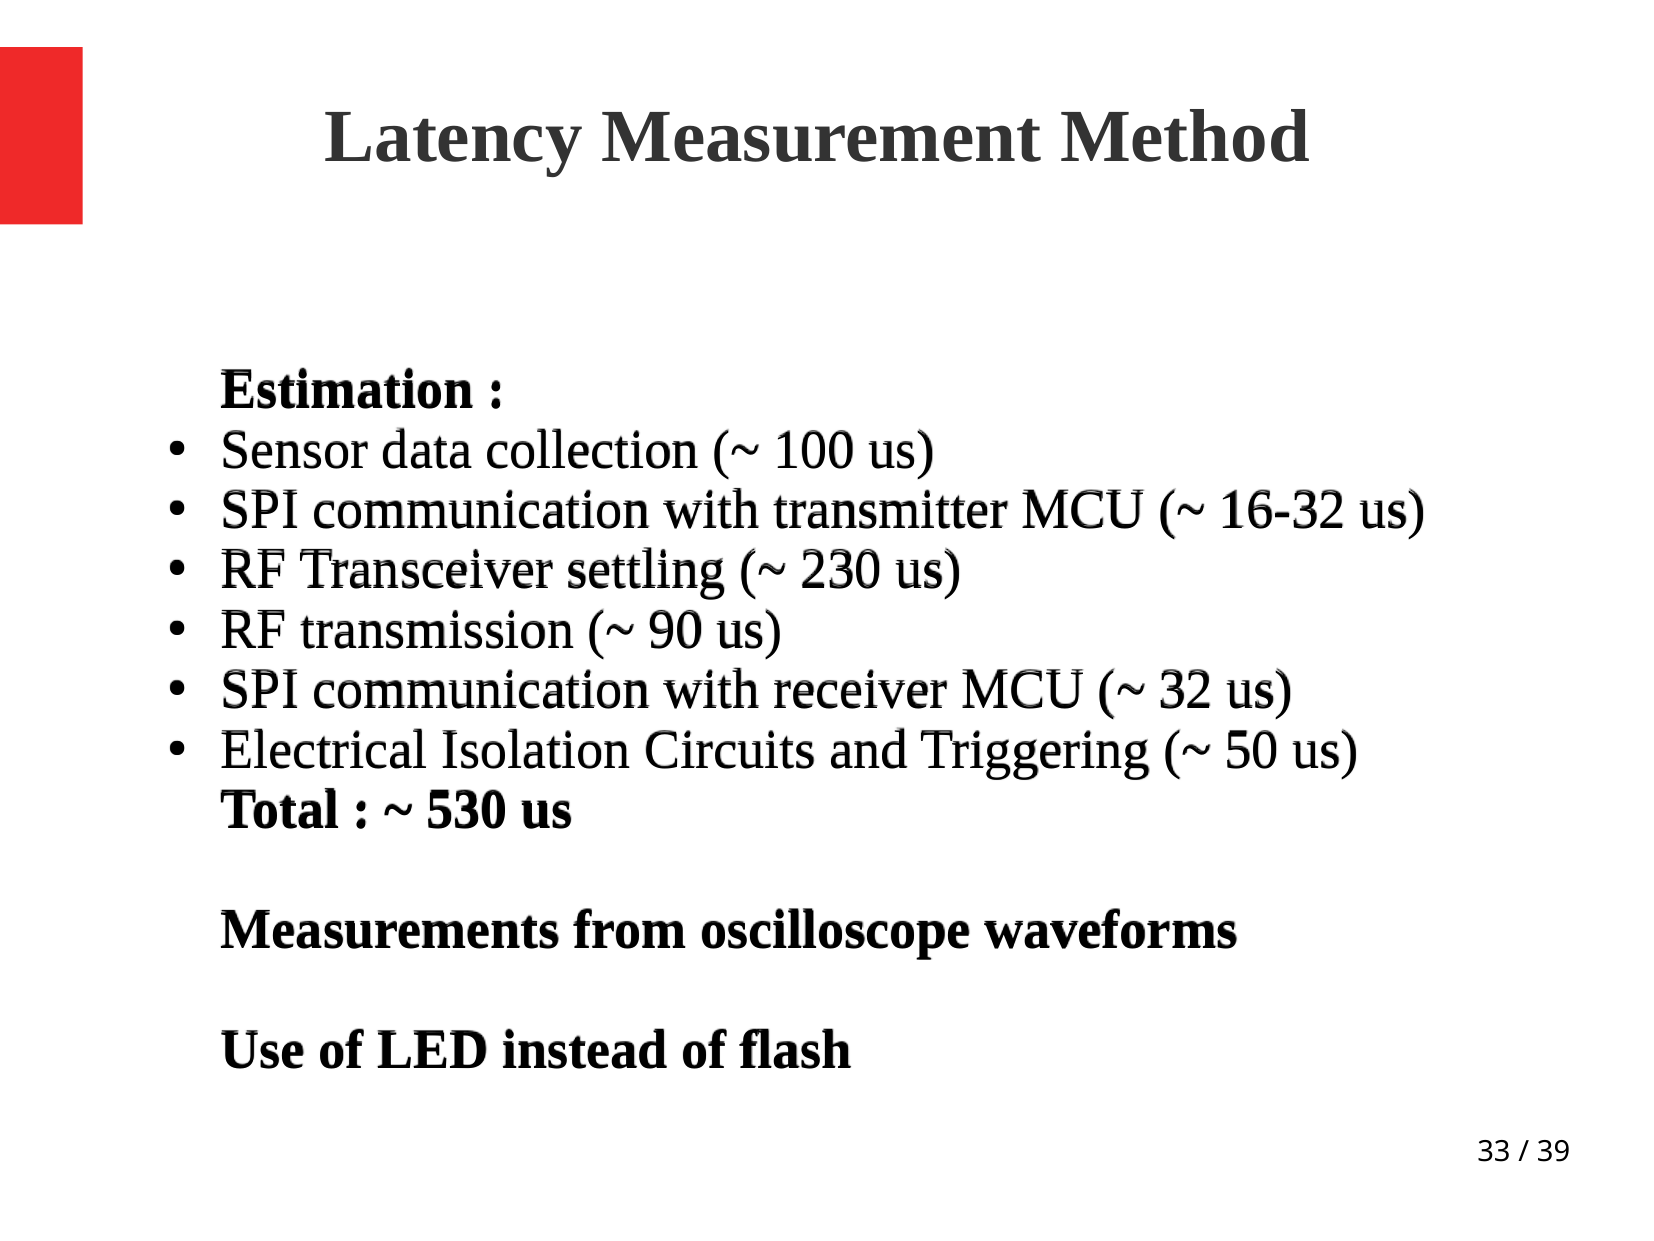

# Latency Measurement Method
Estimation :
Sensor data collection (~ 100 us)
SPI communication with transmitter MCU (~ 16-32 us)
RF Transceiver settling (~ 230 us)
RF transmission (~ 90 us)
SPI communication with receiver MCU (~ 32 us)
Electrical Isolation Circuits and Triggering (~ 50 us)
Total : ~ 530 us
Measurements from oscilloscope waveforms
Use of LED instead of flash
33